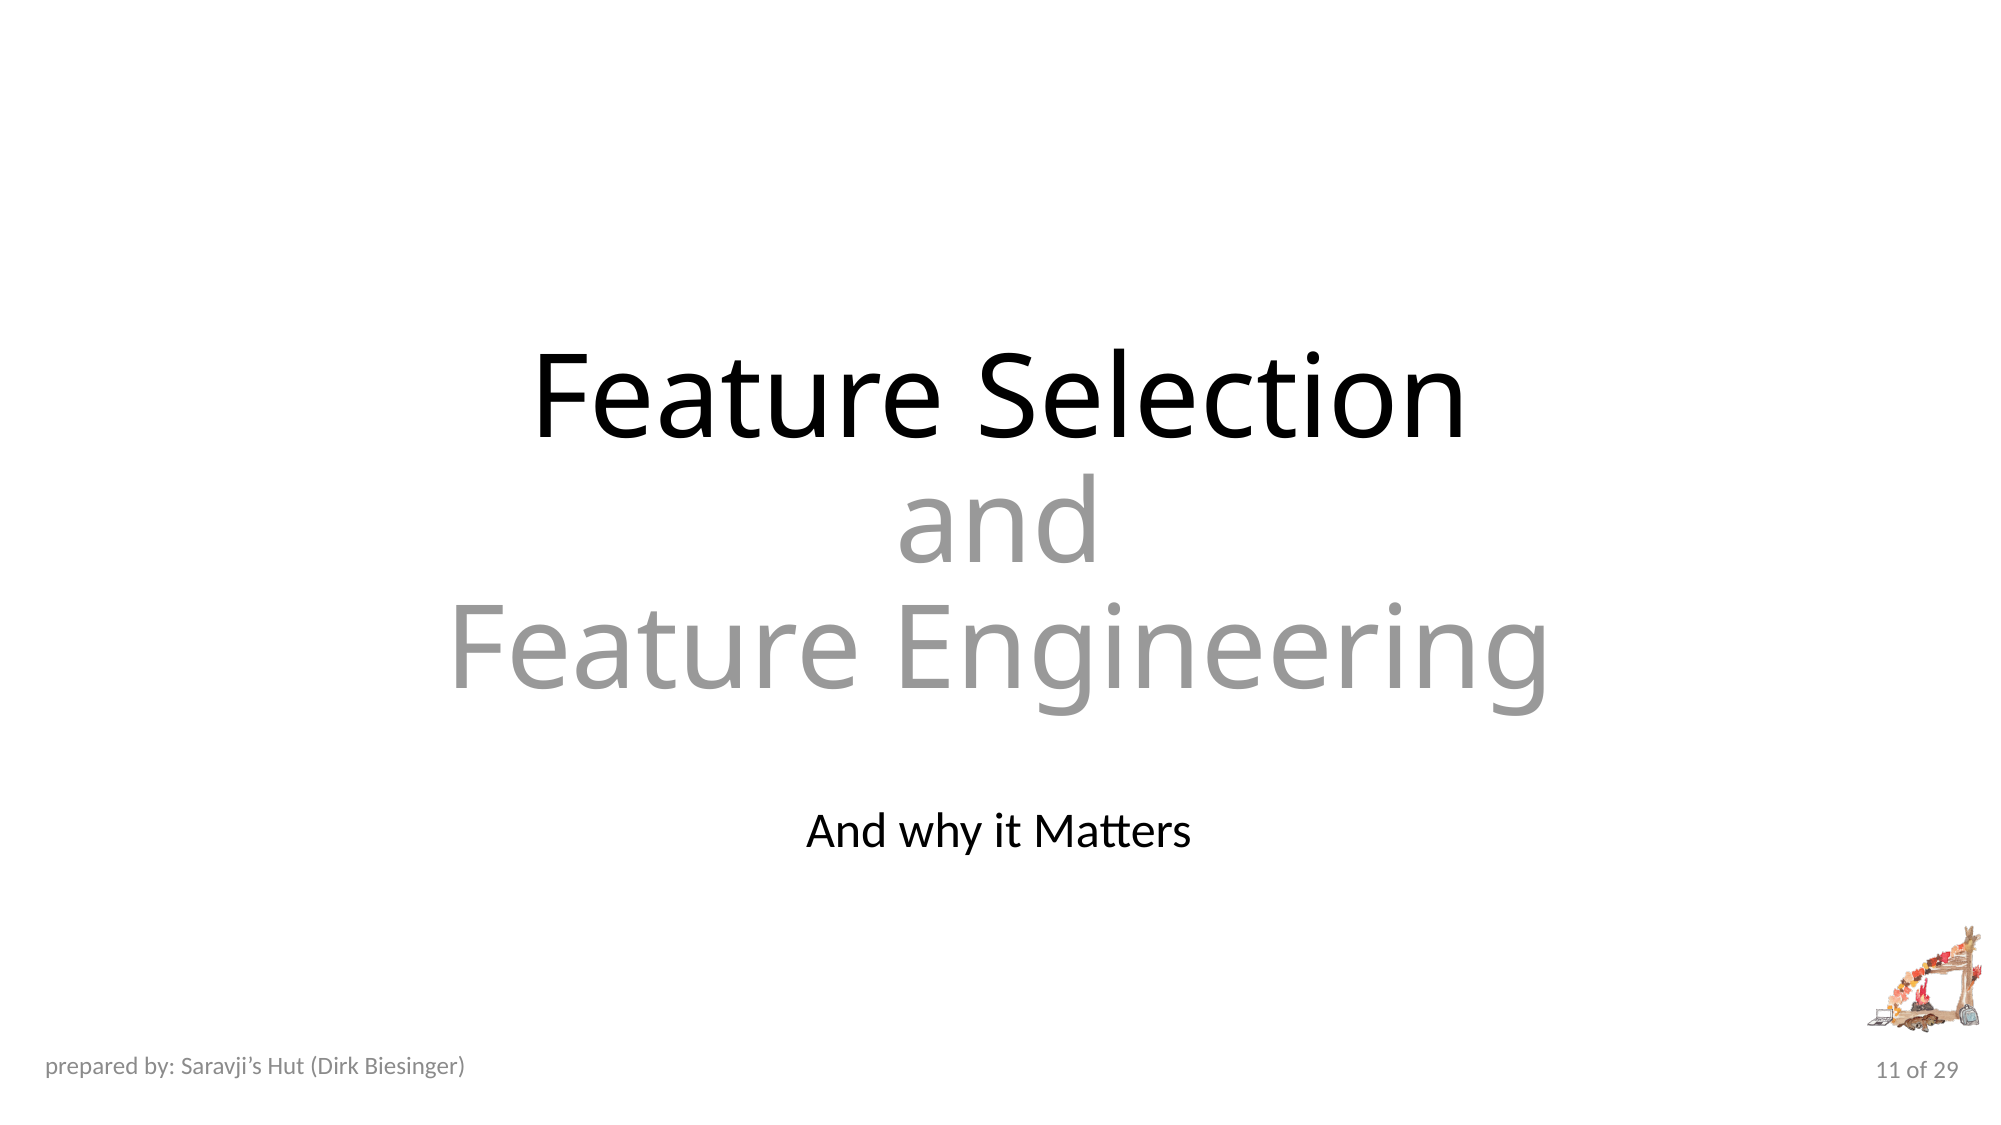

# Feature Selection and Feature Engineering
And why it Matters
prepared by: Saravji's Hut - Dirk Biesinger
11